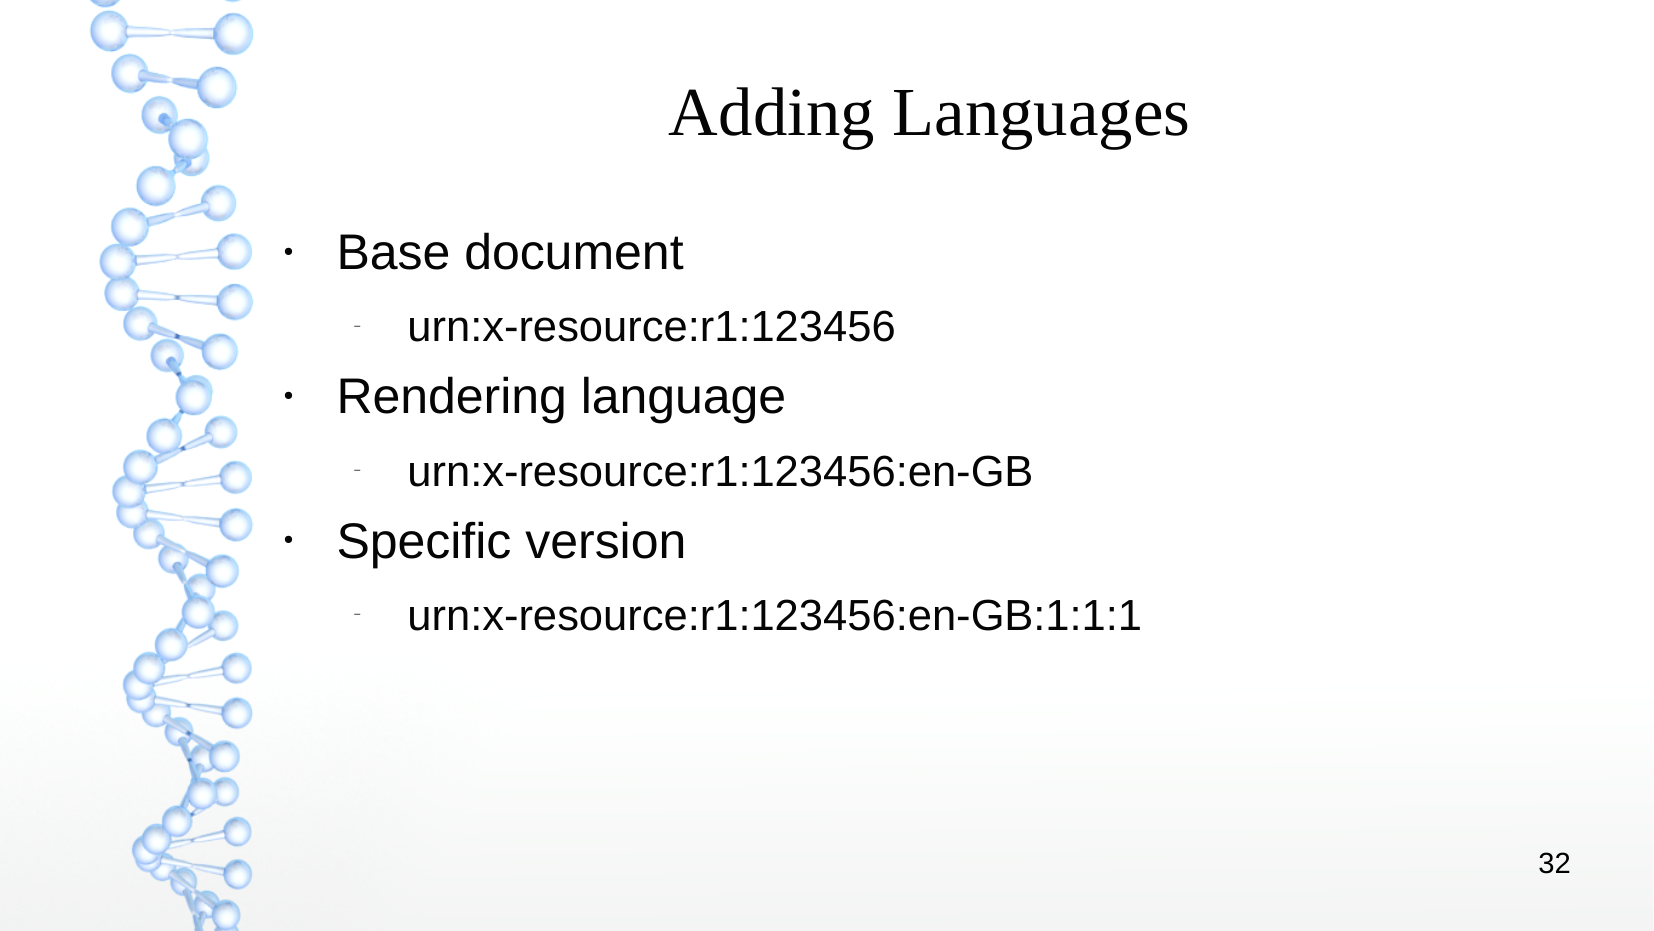

# Adding Languages
Base document
urn:x-resource:r1:123456
Rendering language
urn:x-resource:r1:123456:en-GB
Specific version
urn:x-resource:r1:123456:en-GB:1:1:1
32